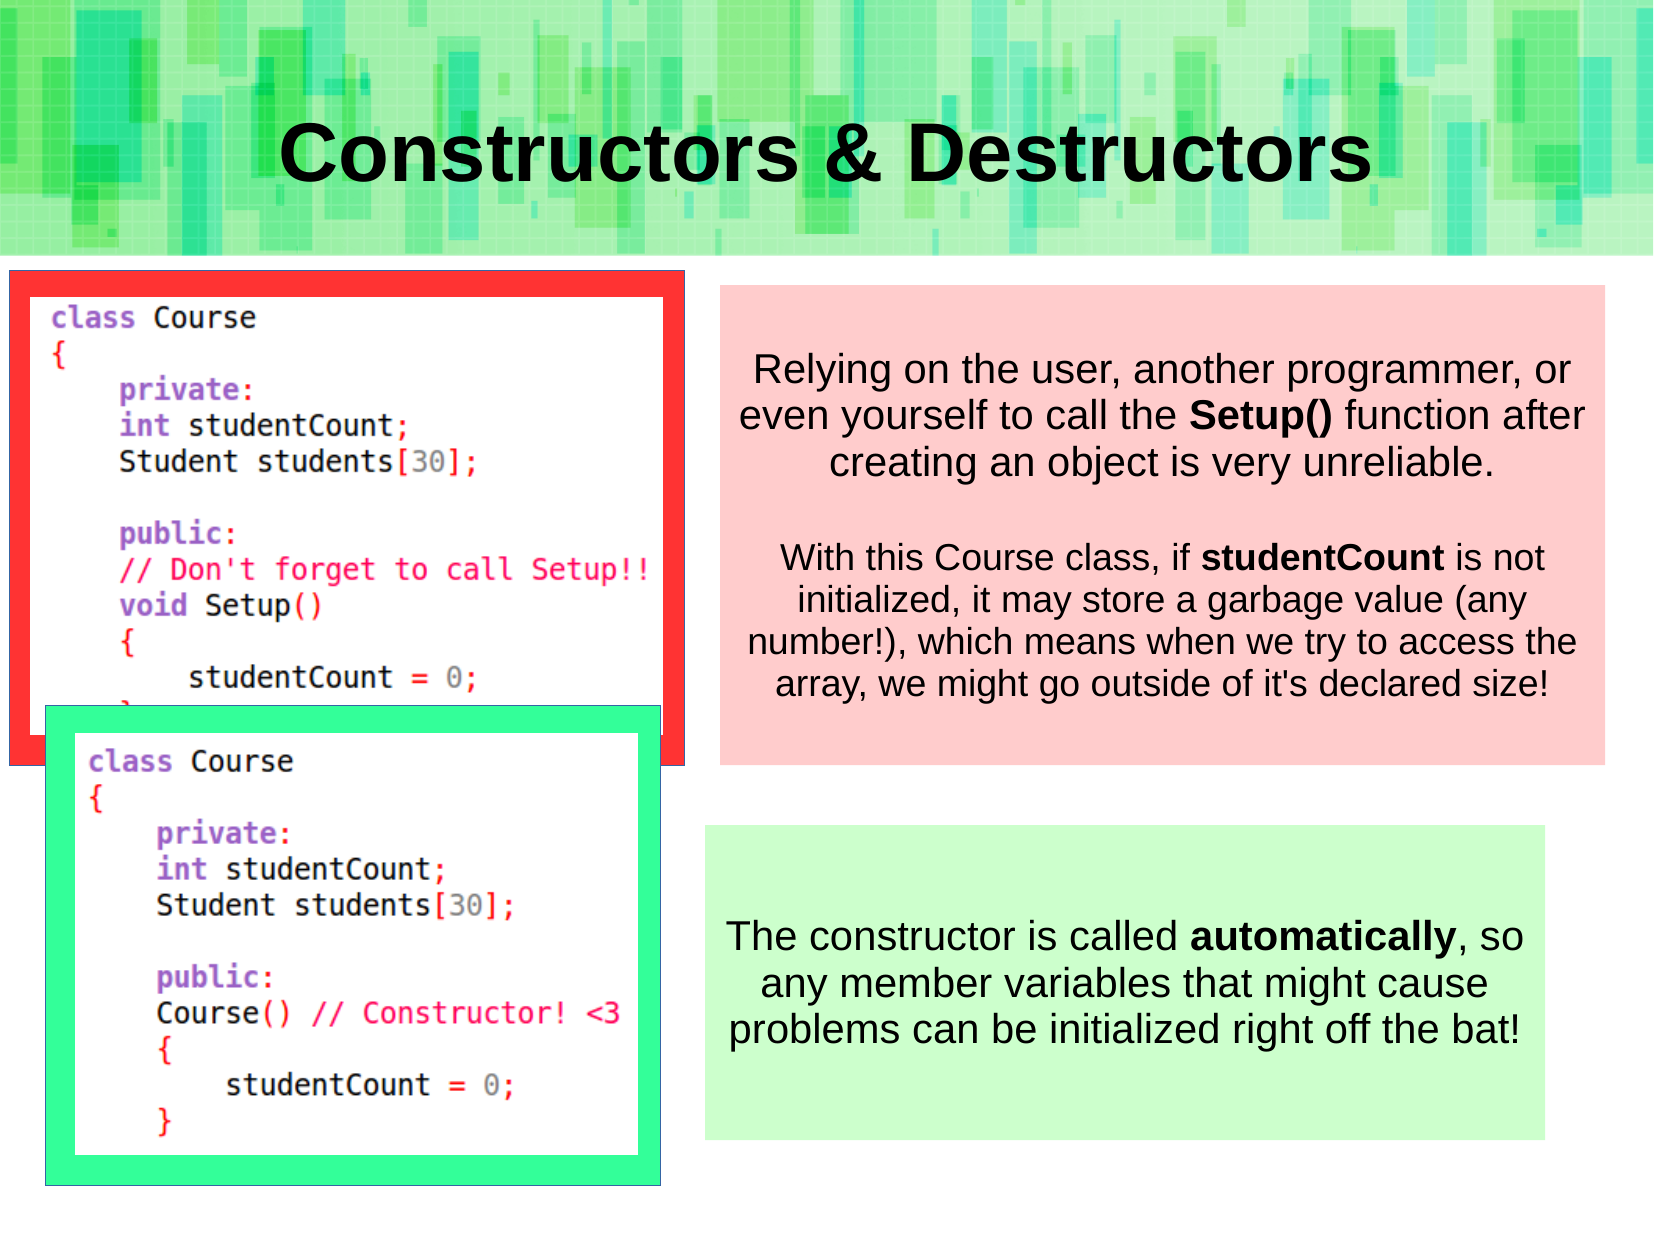

# Constructors & Destructors
Relying on the user, another programmer, or even yourself to call the Setup() function after creating an object is very unreliable.
With this Course class, if studentCount is not initialized, it may store a garbage value (any number!), which means when we try to access the array, we might go outside of it's declared size!
The constructor is called automatically, so any member variables that might cause problems can be initialized right off the bat!